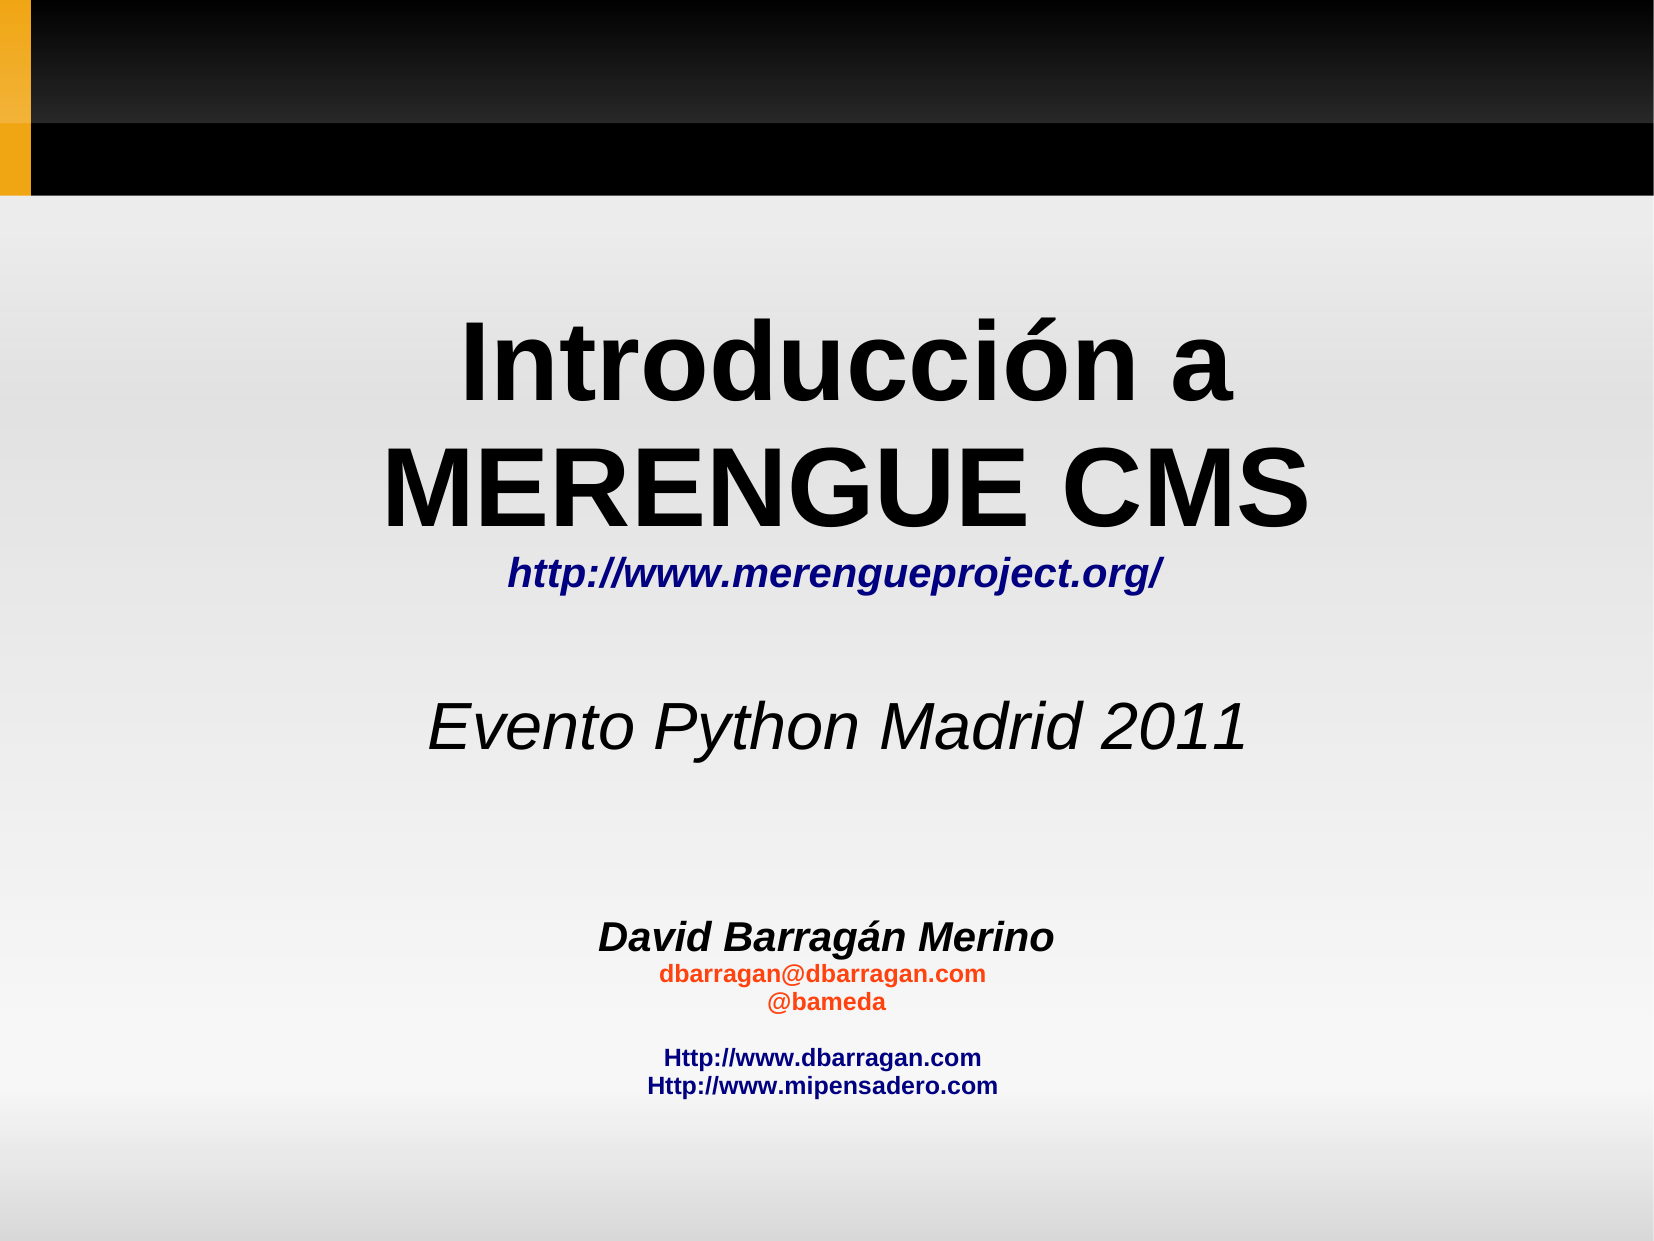

# Introducción a
MERENGUE CMS
http://www.merengueproject.org/
Evento Python Madrid 2011
David Barragán Merino
dbarragan@dbarragan.com
@bameda
Http://www.dbarragan.com
Http://www.mipensadero.com